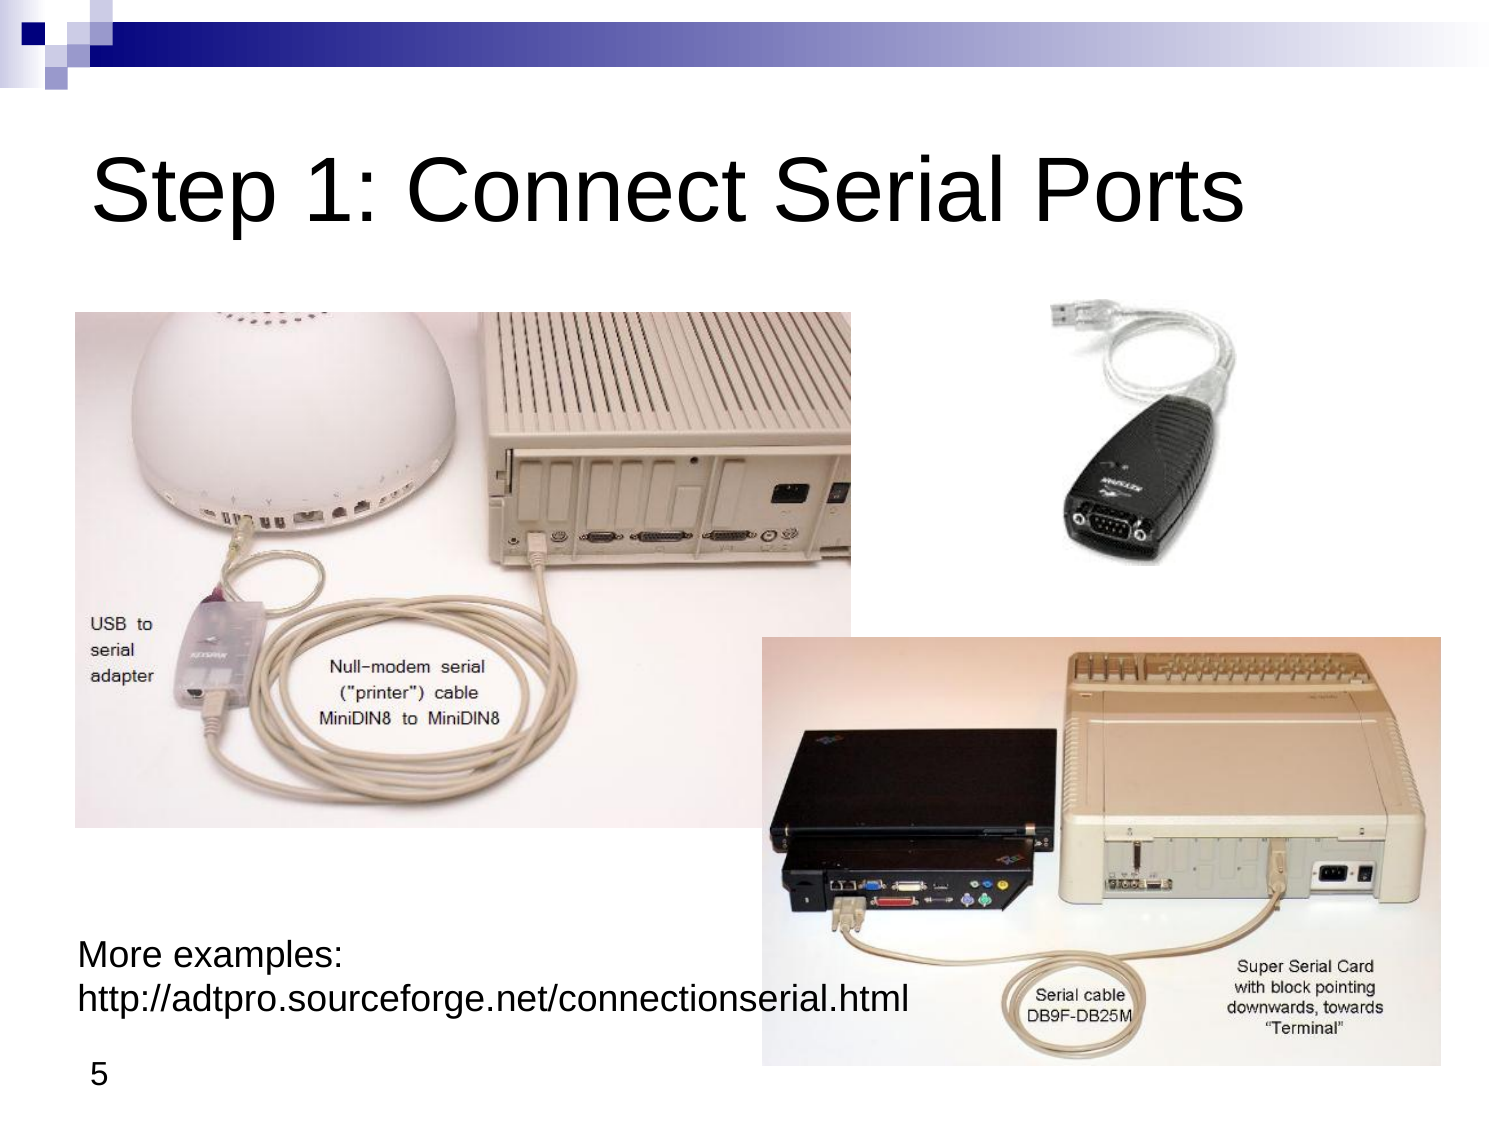

# Step 1: Connect Serial Ports
More examples:
http://adtpro.sourceforge.net/connectionserial.html
5